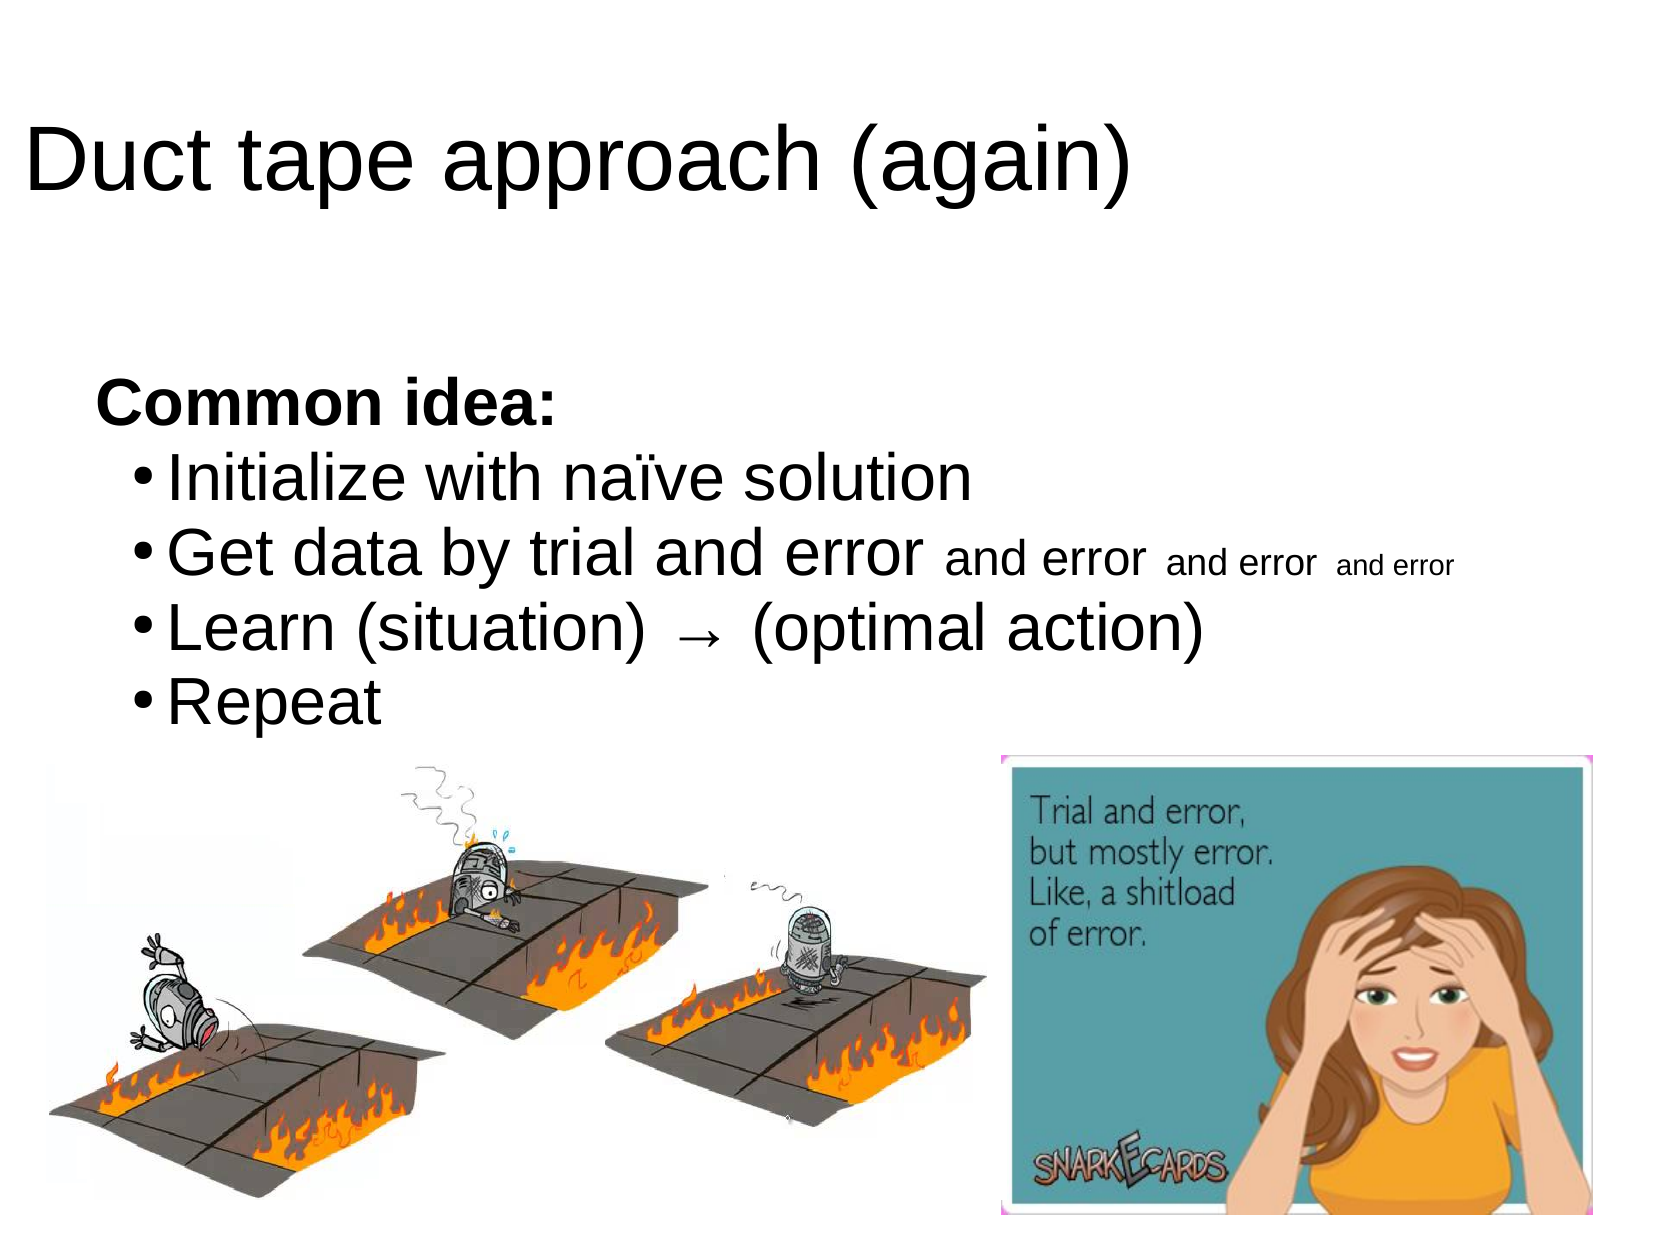

# Duct tape approach (again)
Common idea:
Initialize with naïve solution
Get data by trial and error and error and error and error
Learn (situation) → (optimal action)
Repeat
8